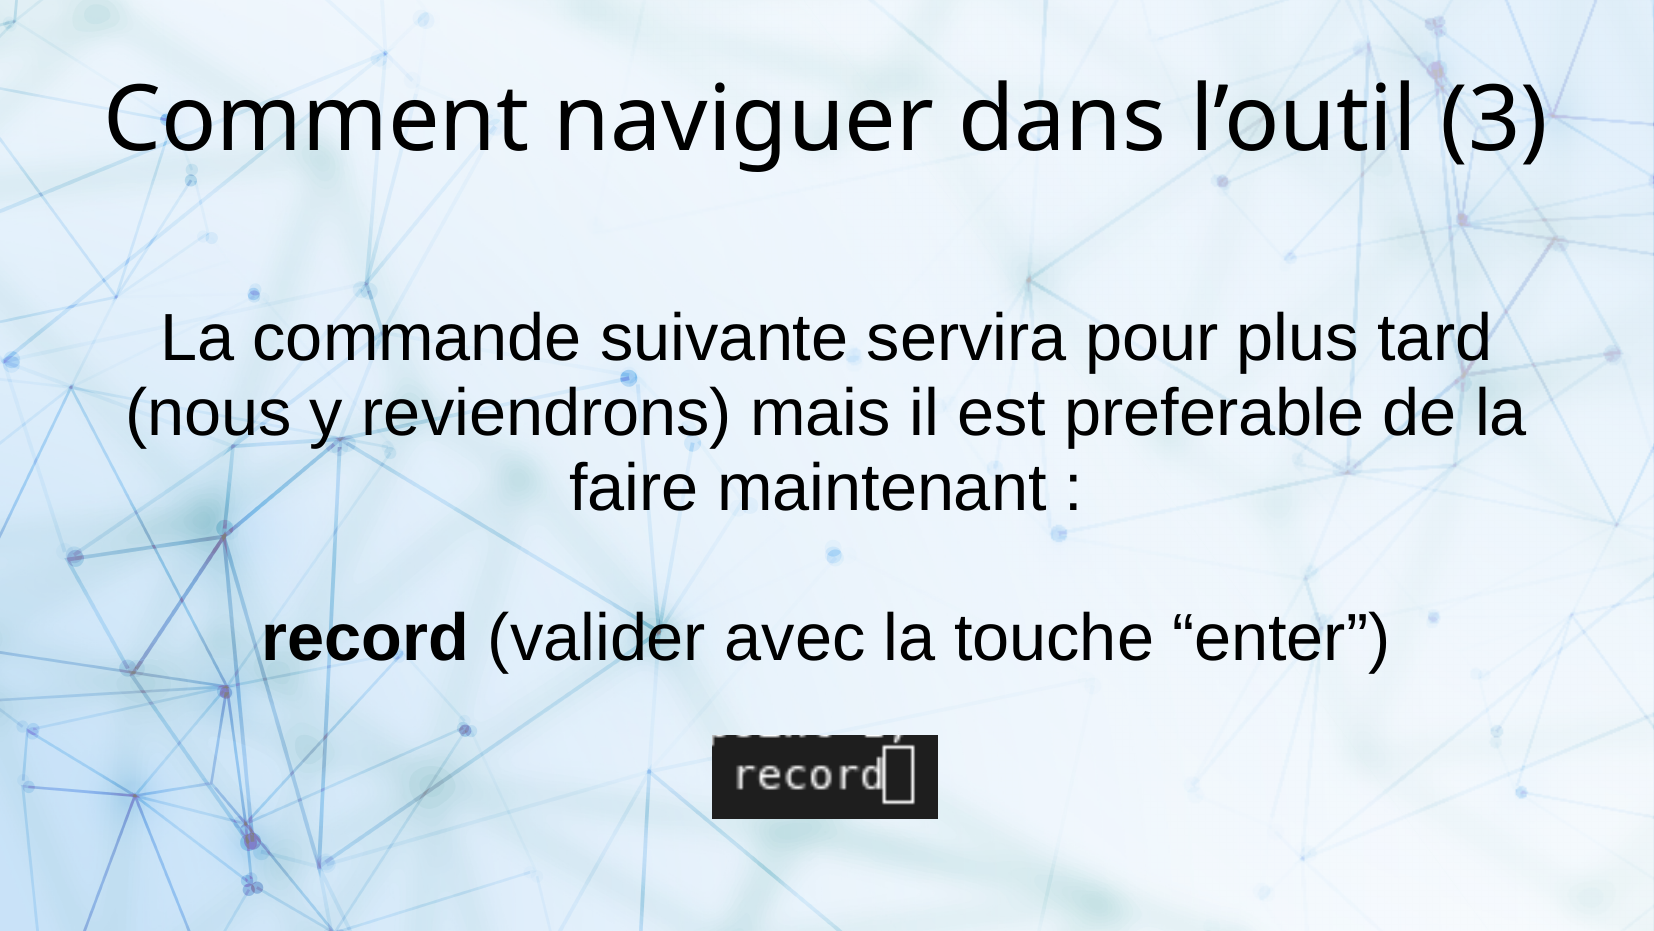

# Comment naviguer dans l’outil (3)
La commande suivante servira pour plus tard (nous y reviendrons) mais il est preferable de la faire maintenant :
record (valider avec la touche “enter”)